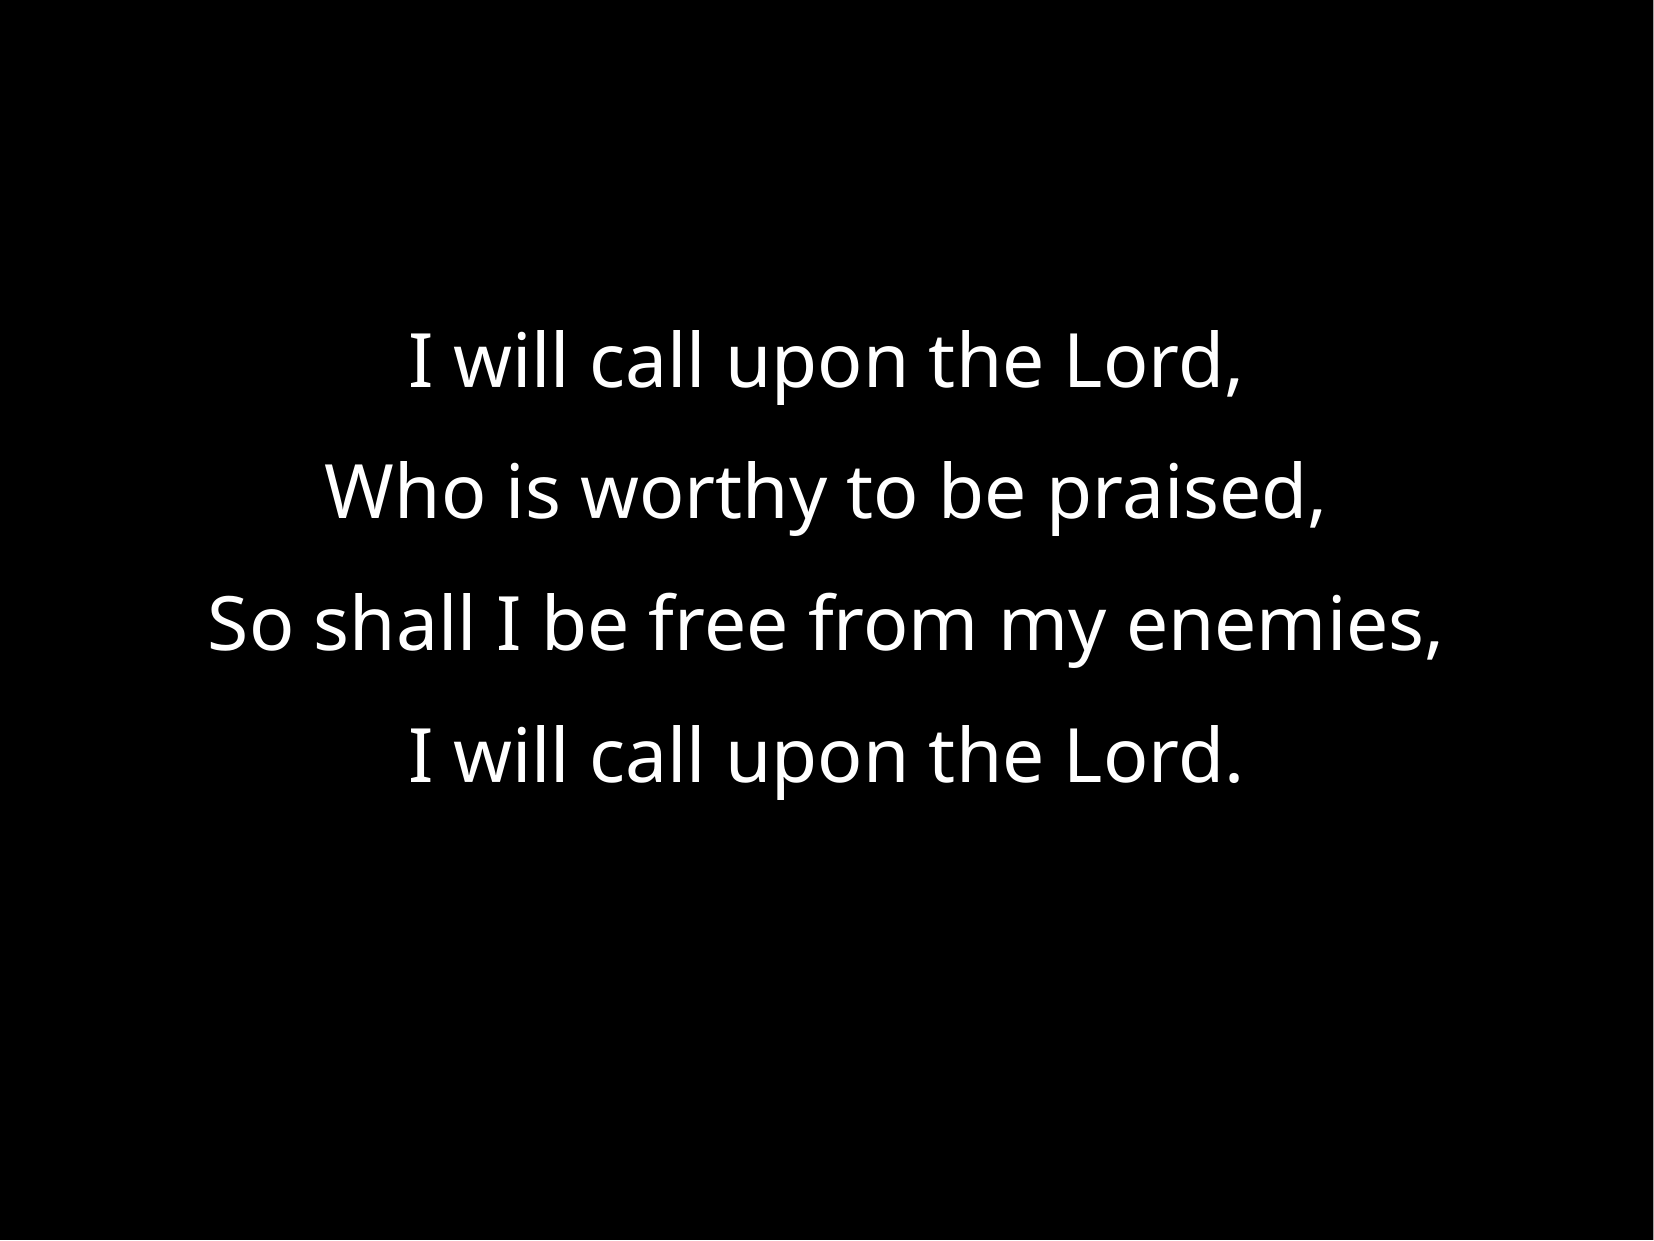

#
I will call upon the Lord,
Who is worthy to be praised,
So shall I be free from my enemies,
I will call upon the Lord.